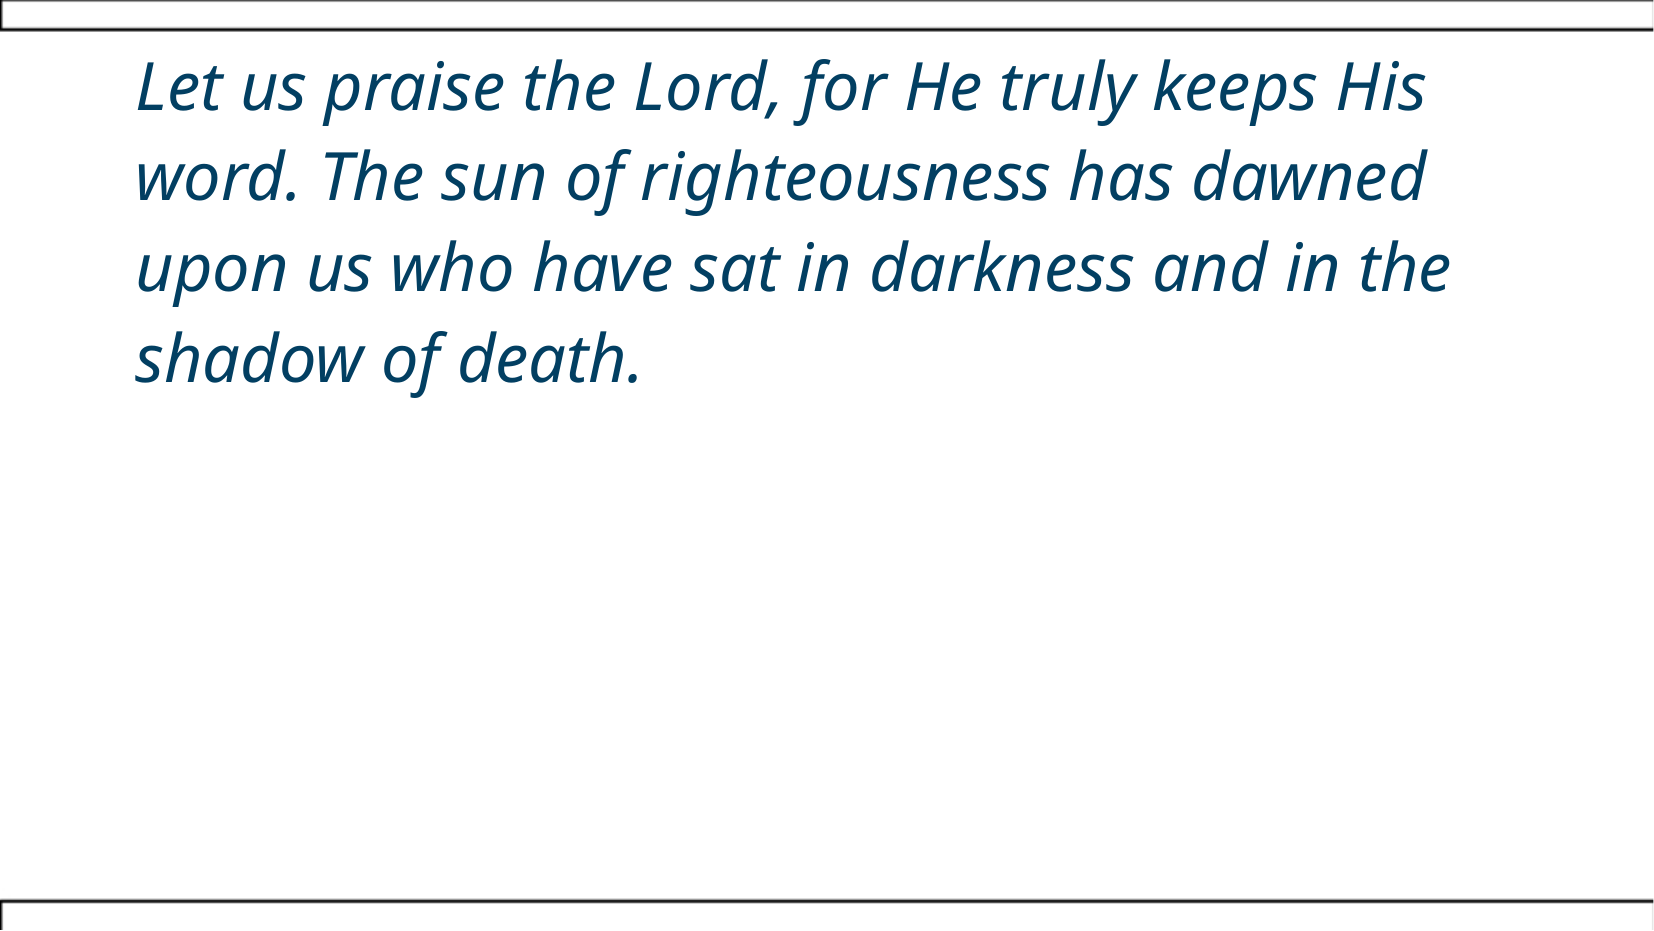

Let us praise the Lord, for He truly keeps His
 word. The sun of righteousness has dawned
 upon us who have sat in darkness and in the
 shadow of death.